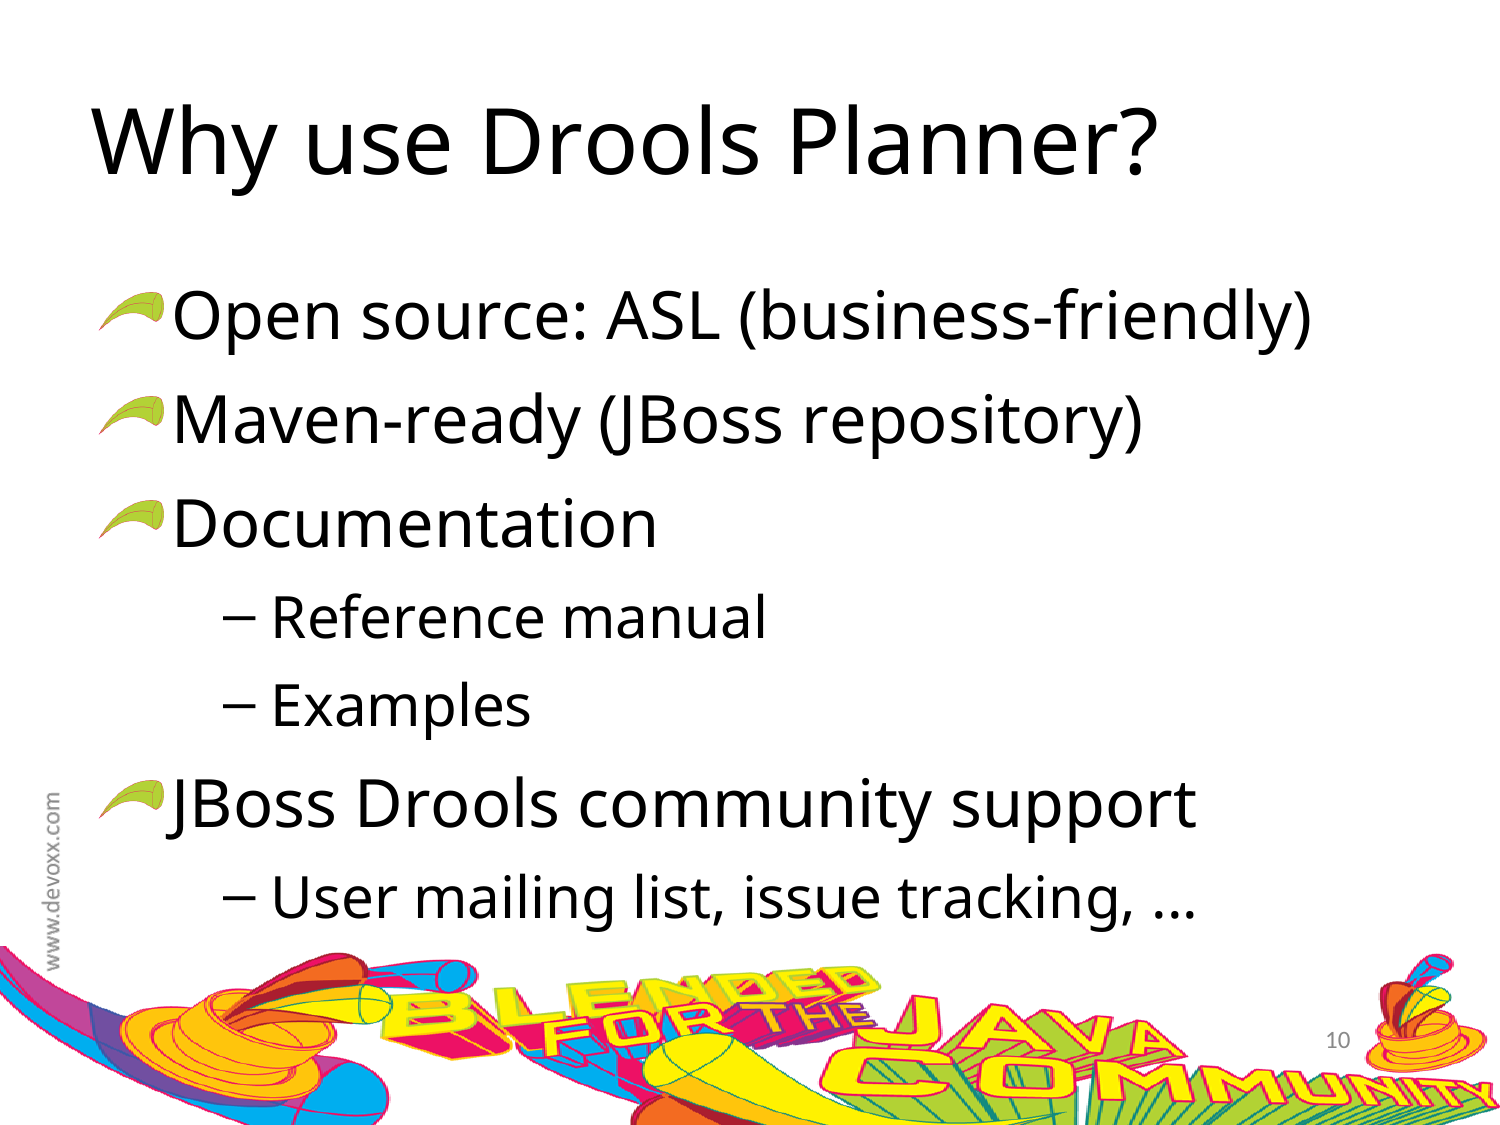

# Why use Drools Planner?
Open source: ASL (business-friendly)
Maven-ready (JBoss repository)
Documentation
Reference manual
Examples
JBoss Drools community support
User mailing list, issue tracking, ...
10